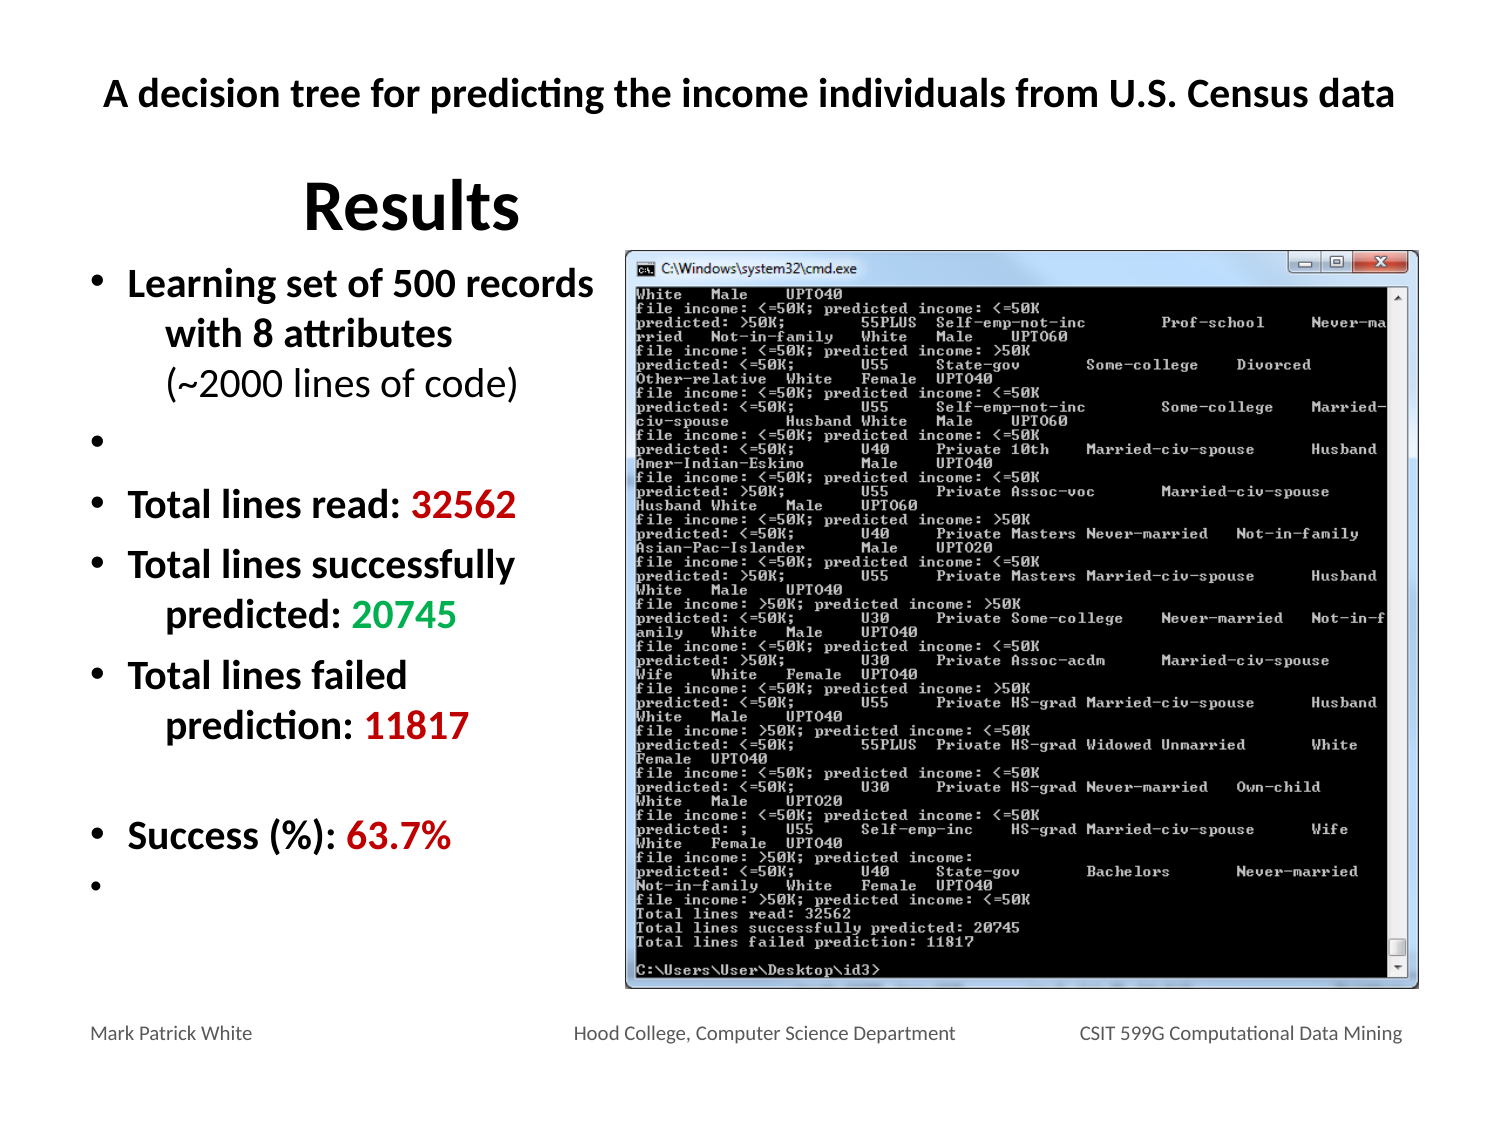

# A decision tree for predicting the income individuals from U.S. Census data
Results
Learning set of 500 records
with 8 attributes
(~2000 lines of code)
Total lines read: 32562
Total lines successfully
predicted: 20745
Total lines failed
prediction: 11817
Success (%): 63.7%
Mark Patrick White	Hood College, Computer Science Department	CSIT 599G Computational Data Mining